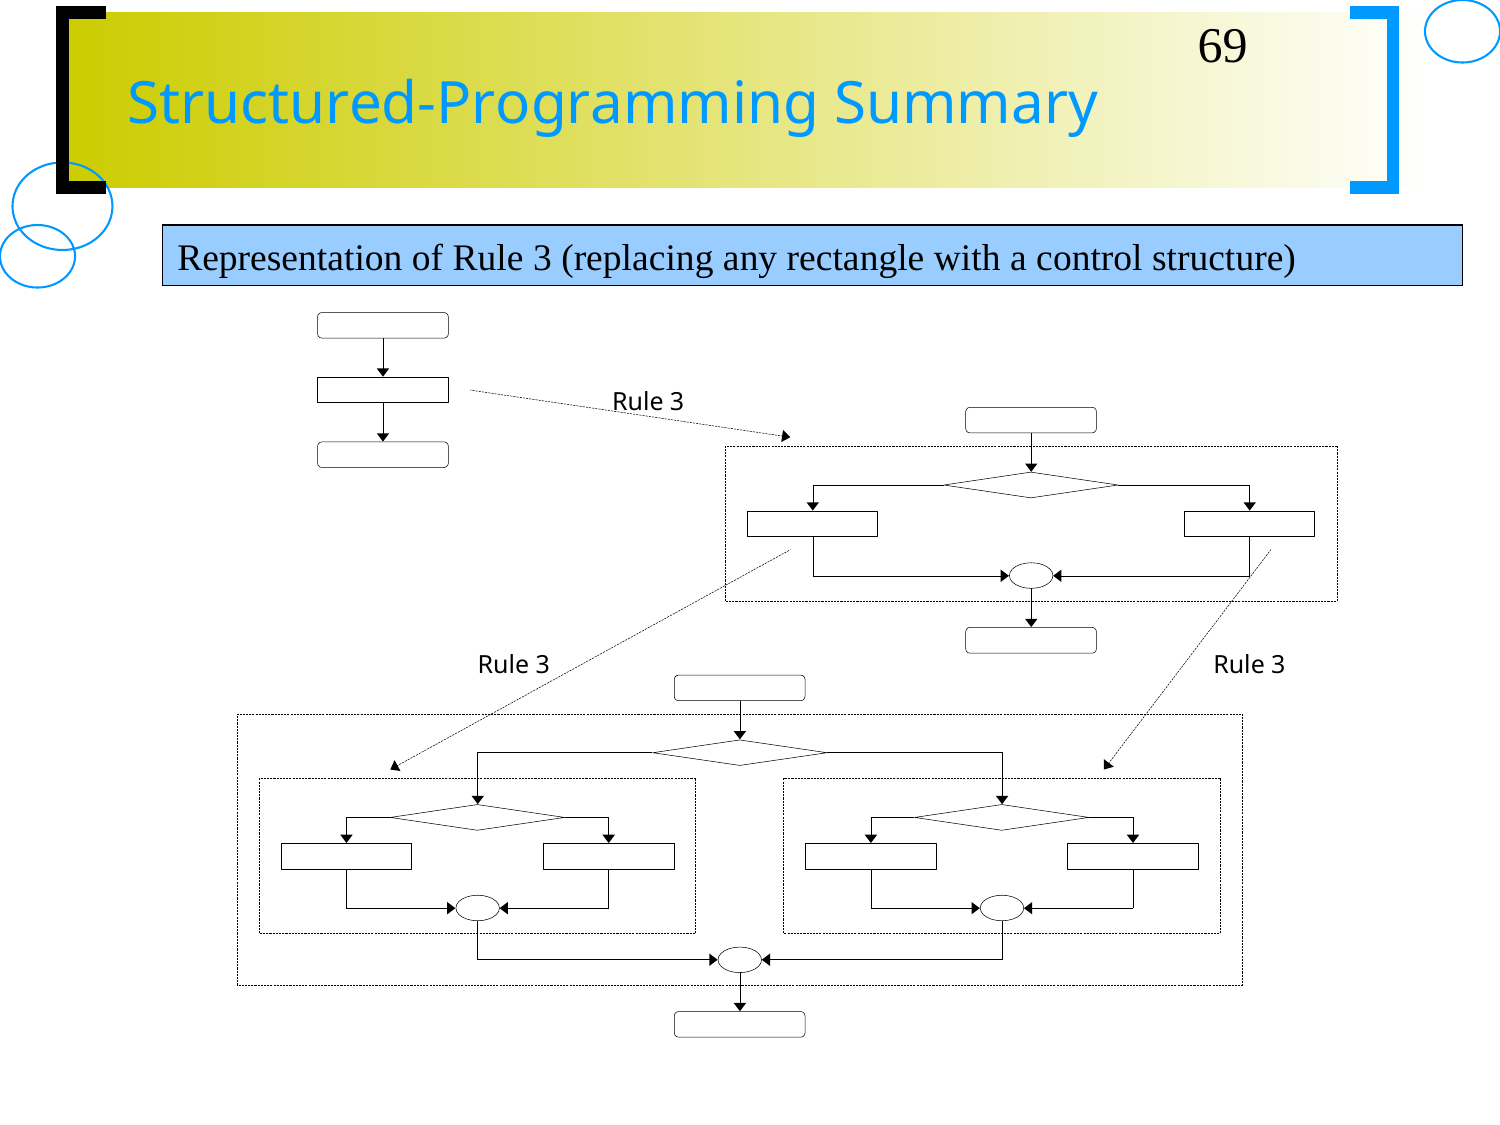

69
# Structured-Programming Summary
Representation of Rule 3 (replacing any rectangle with a control structure)
Rule 3
Rule 3
Rule 3